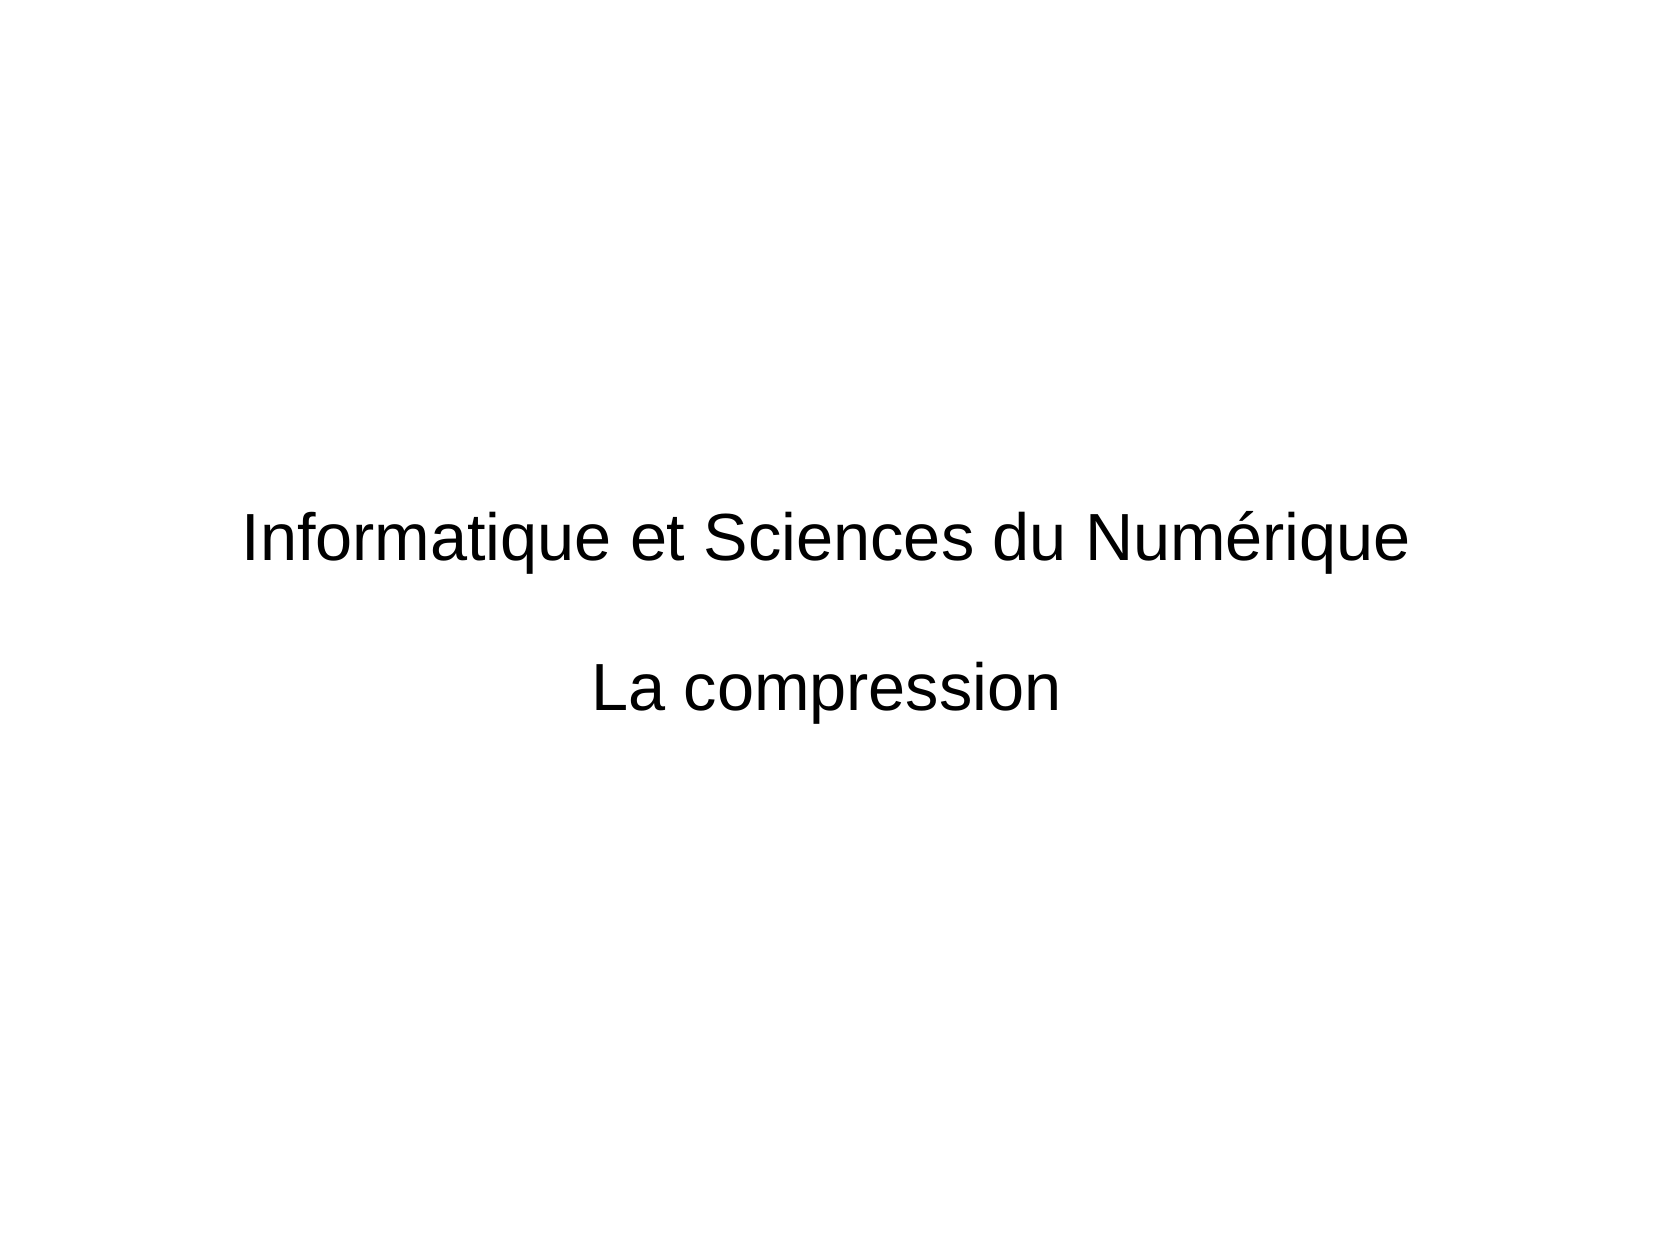

# Informatique et Sciences du Numérique
La compression